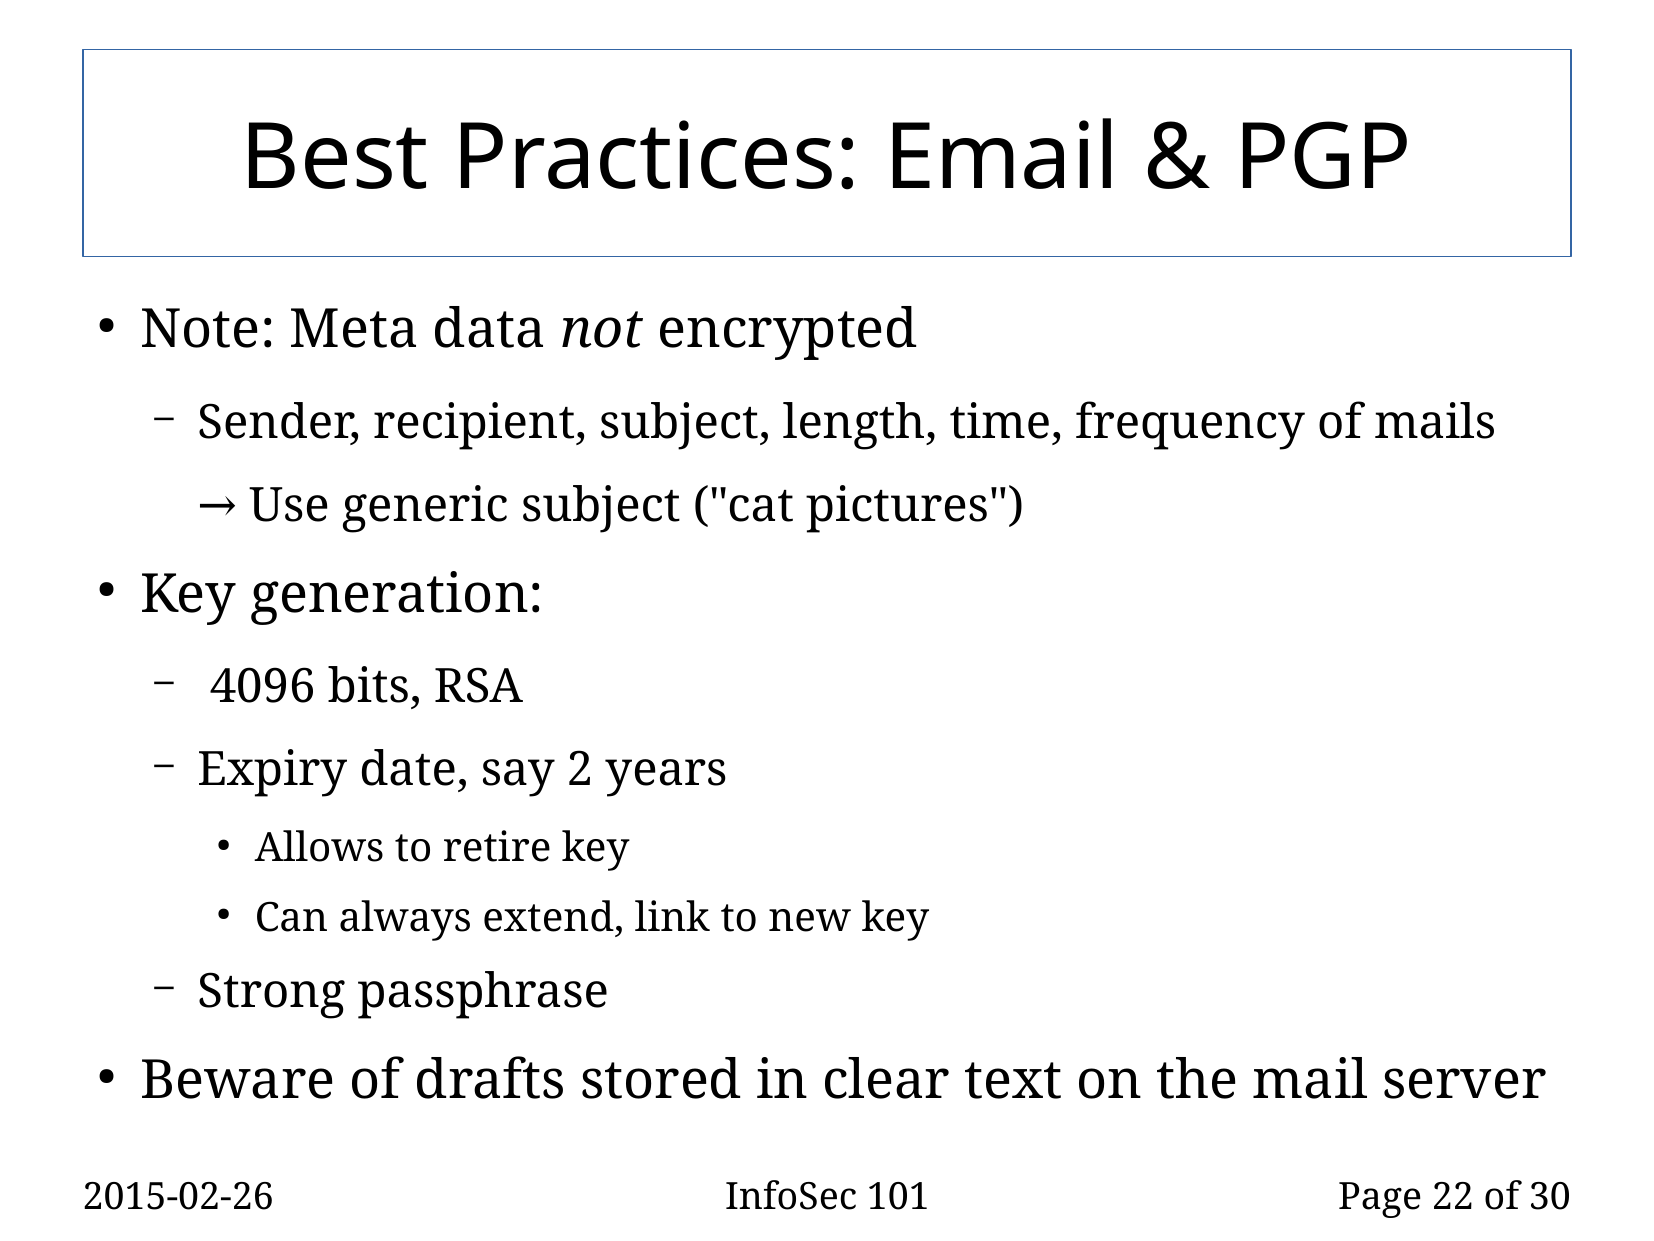

# Best Practices: Email & PGP
Note: Meta data not encrypted
Sender, recipient, subject, length, time, frequency of mails
→ Use generic subject ("cat pictures")
Key generation:
 4096 bits, RSA
Expiry date, say 2 years
Allows to retire key
Can always extend, link to new key
Strong passphrase
Beware of drafts stored in clear text on the mail server
2015-02-26
InfoSec 101
22